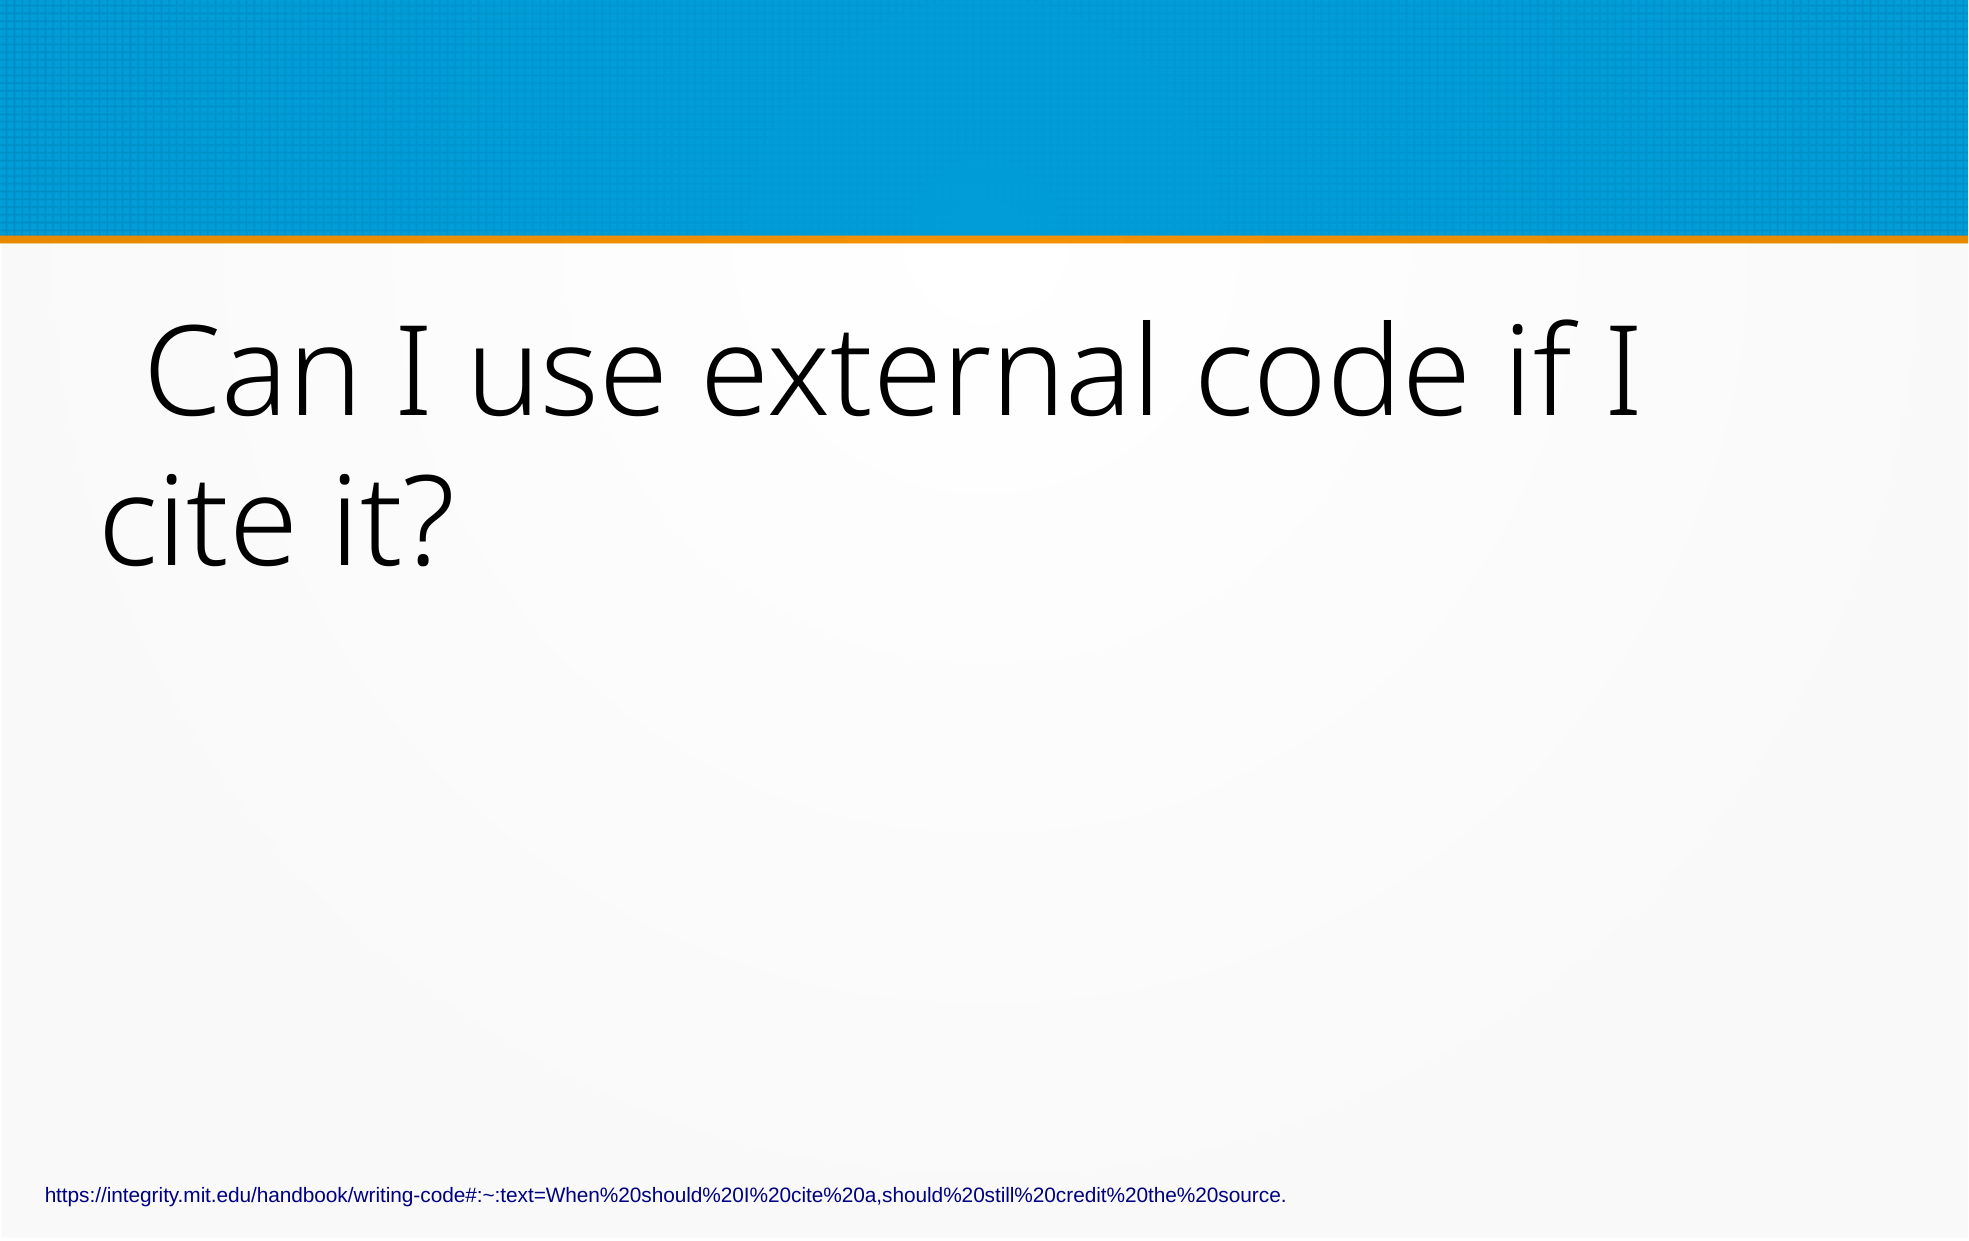

# Can I use external code if I cite it?
https://integrity.mit.edu/handbook/writing-code#:~:text=When%20should%20I%20cite%20a,should%20still%20credit%20the%20source.